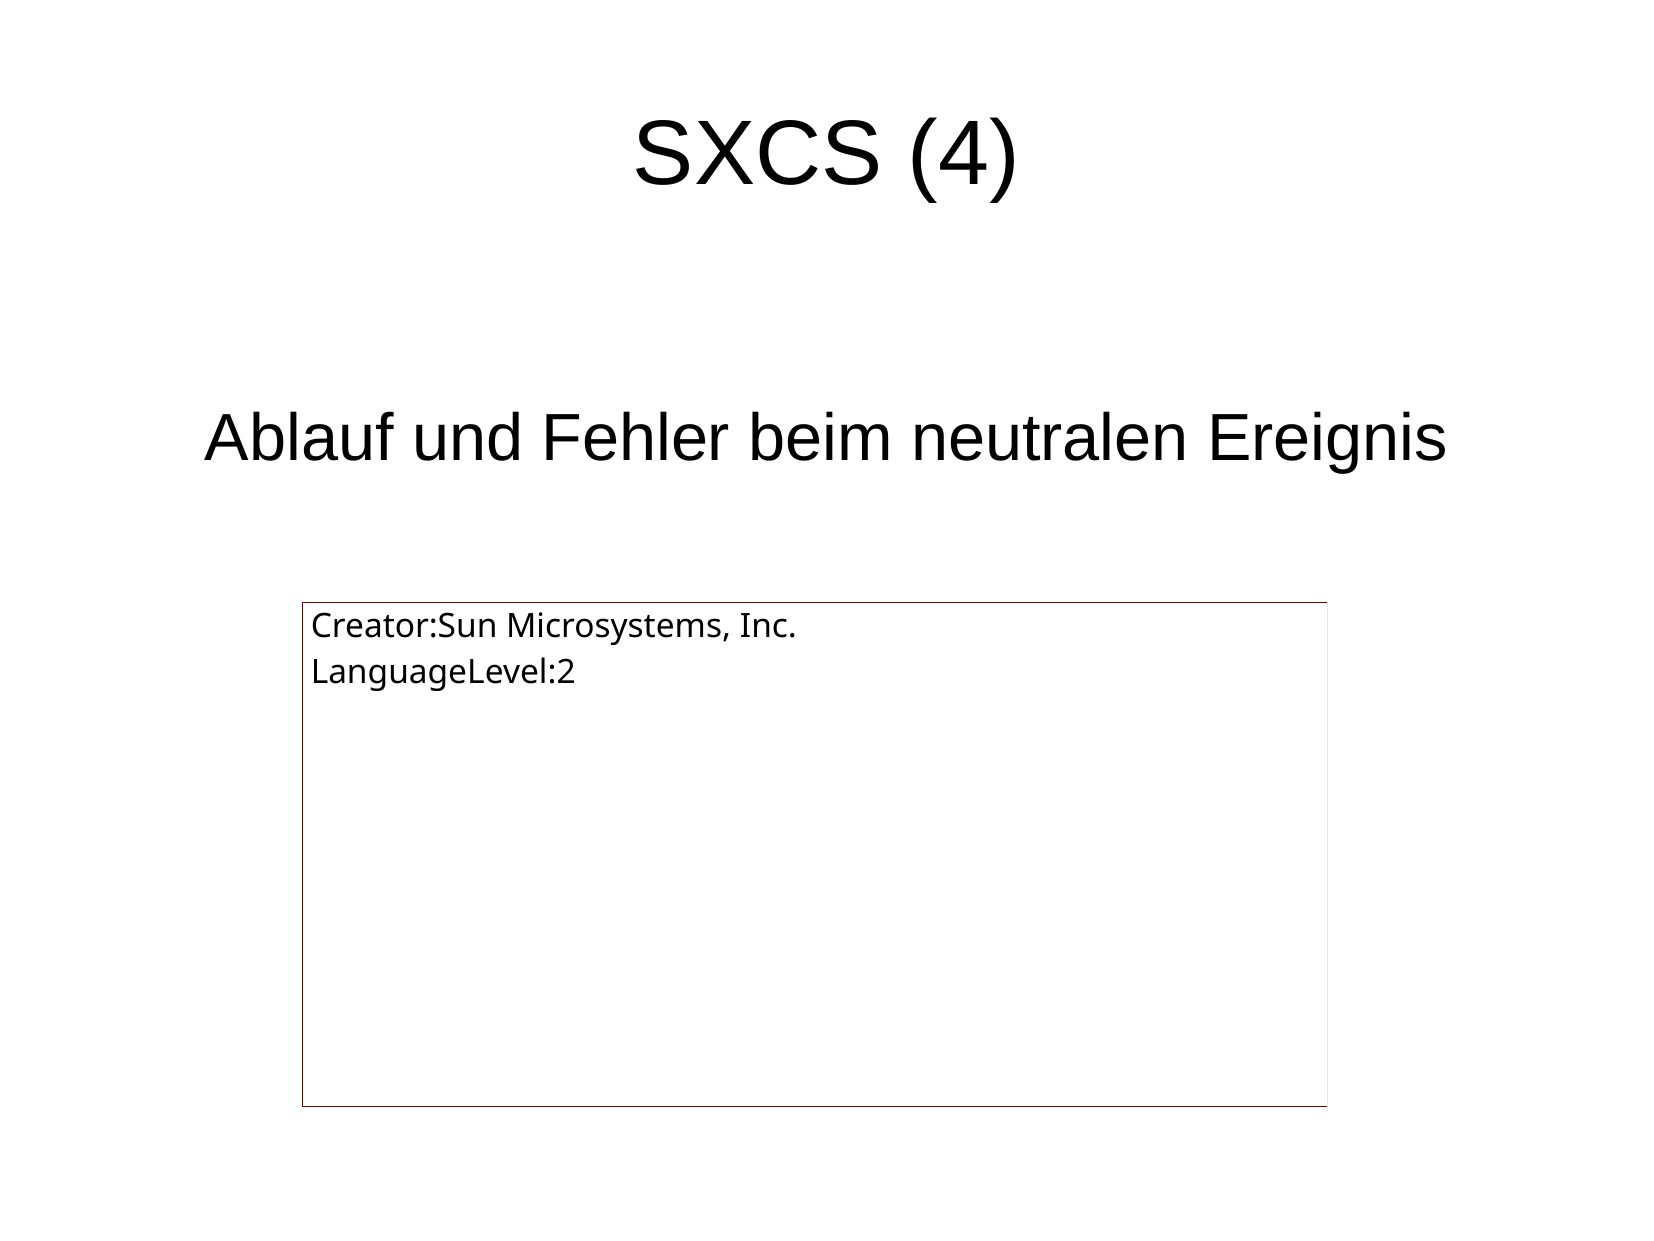

# SXCS (4)
Ablauf und Fehler beim neutralen Ereignis